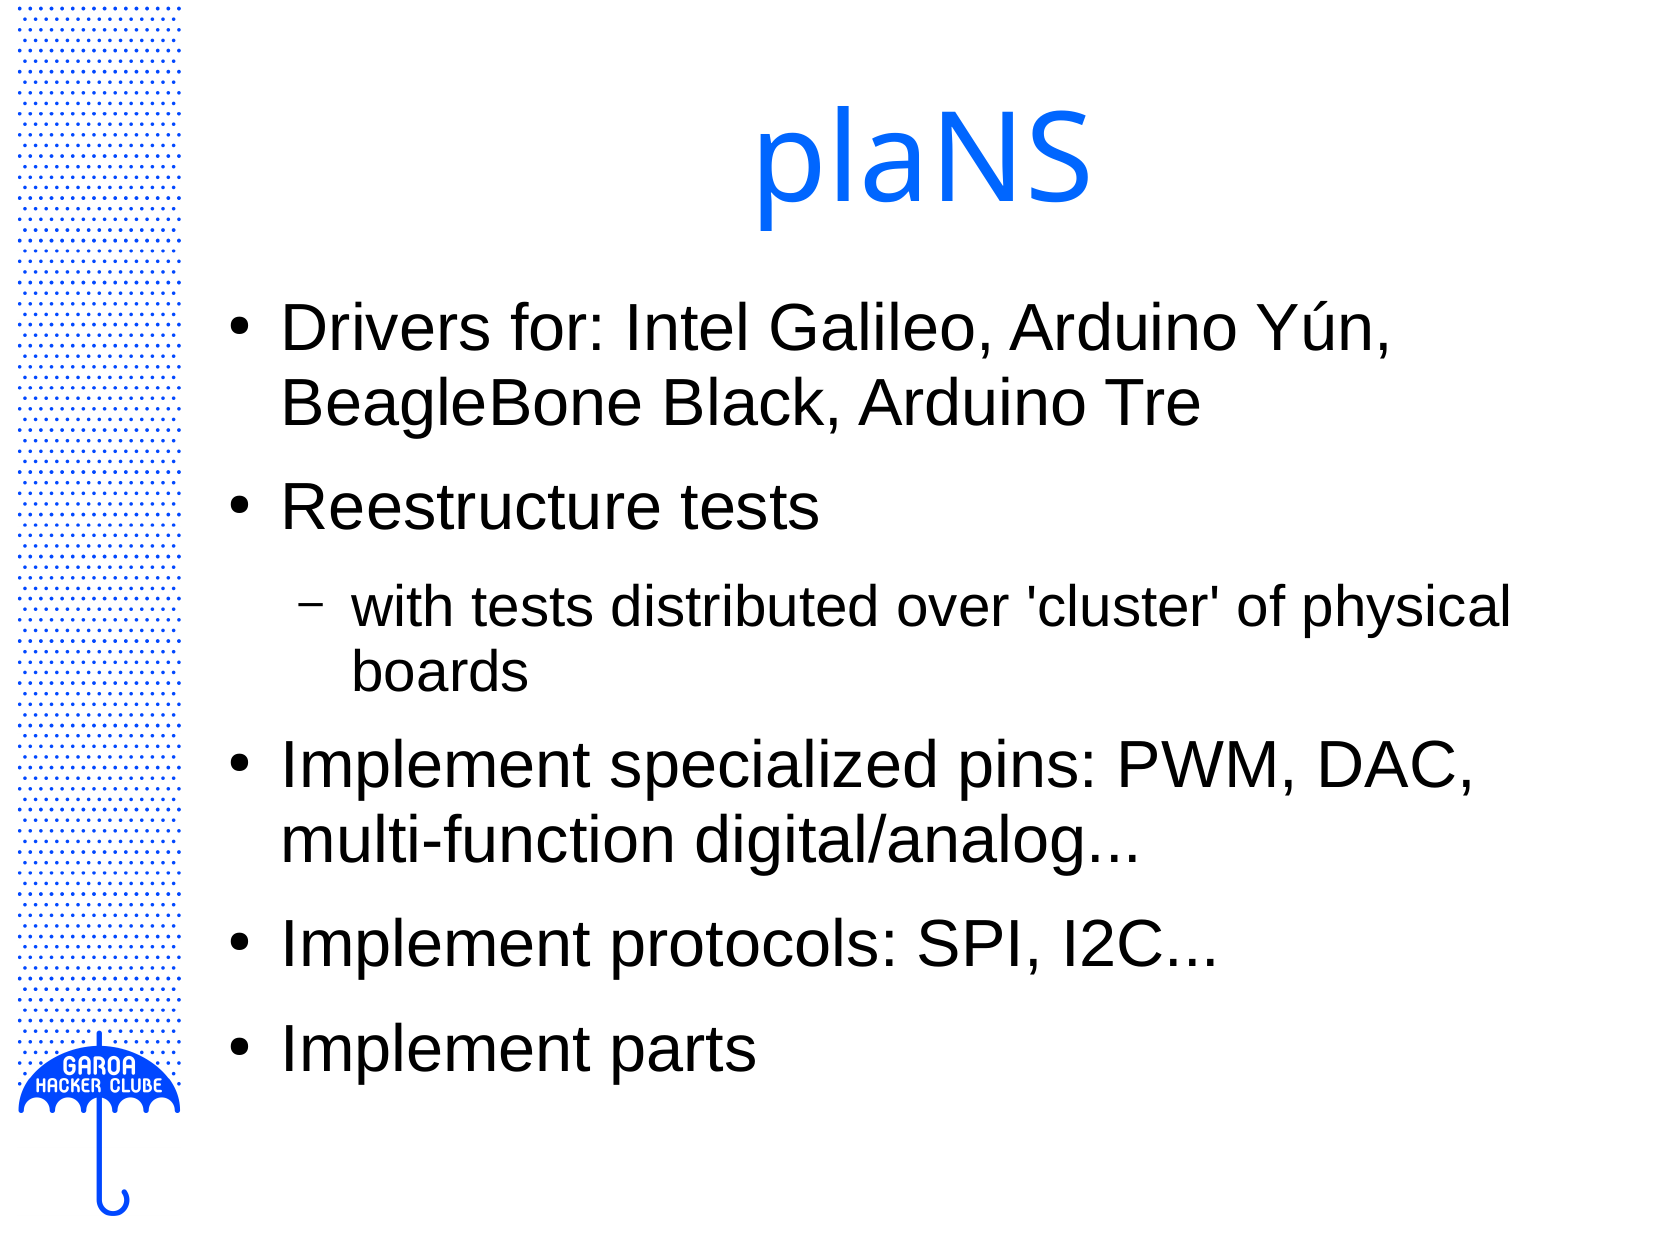

# plaNS
Drivers for: Intel Galileo, Arduino Yún, BeagleBone Black, Arduino Tre
Reestructure tests
with tests distributed over 'cluster' of physical boards
Implement specialized pins: PWM, DAC, multi-function digital/analog...
Implement protocols: SPI, I2C...
Implement parts